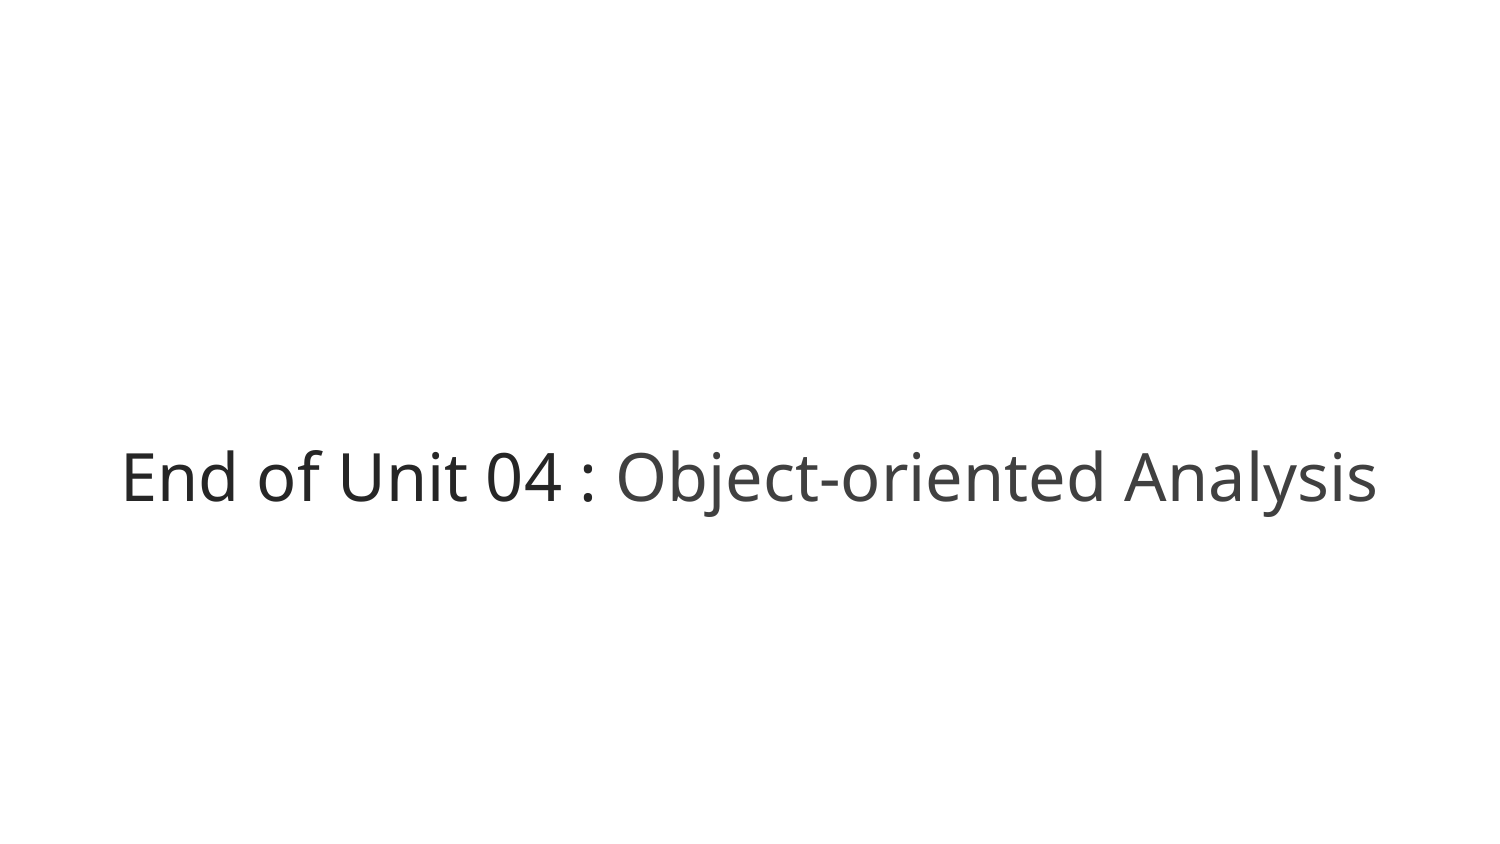

#
End of Unit 04 : Object-oriented Analysis